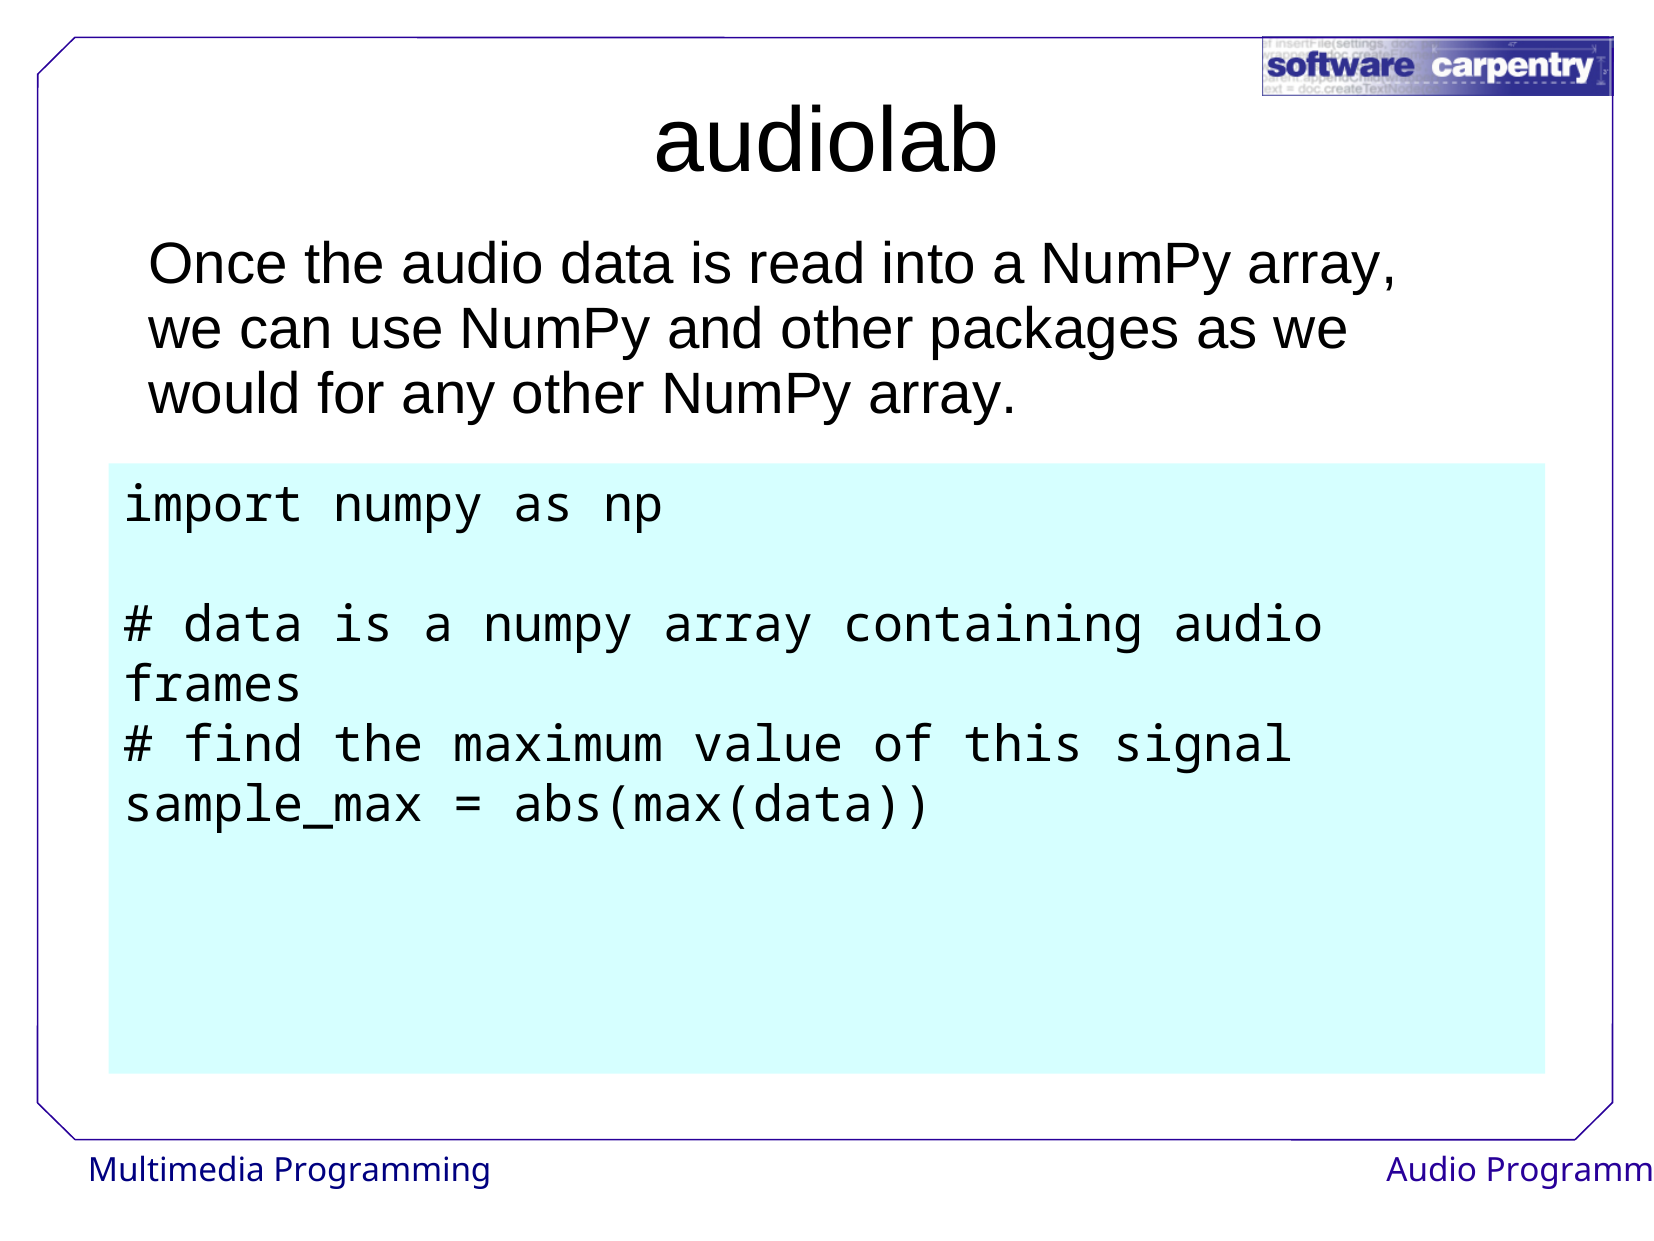

audiolab
Once the audio data is read into a NumPy array, we can use NumPy and other packages as we would for any other NumPy array.
import numpy as np
# data is a numpy array containing audio frames
# find the maximum value of this signal
sample_max = abs(max(data))